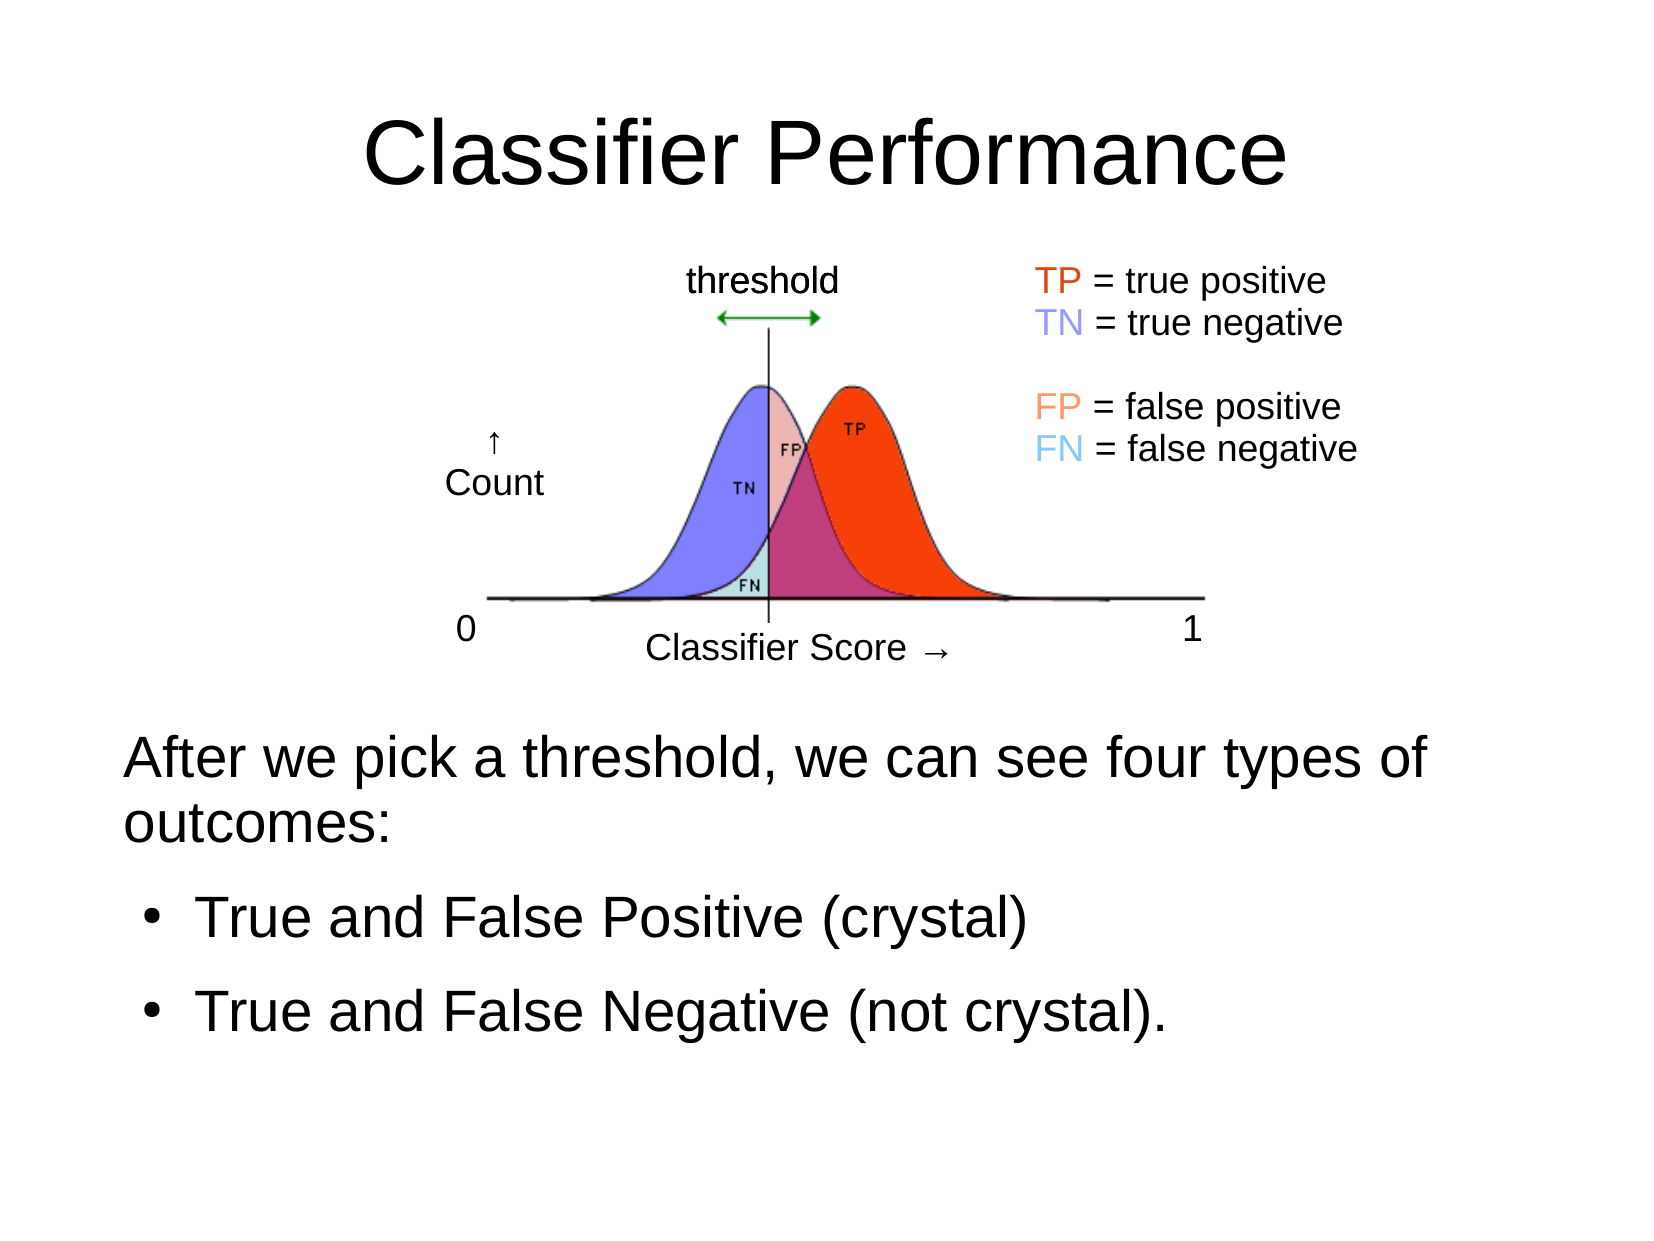

# Classifier Performance
threshold
threshold
TP = true positive
TN = true negative
FP = false positive
FN = false negative
↑
Count
0
1
Classifier Score →
After we pick a threshold, we can see four types of outcomes:
True and False Positive (crystal)
True and False Negative (not crystal).